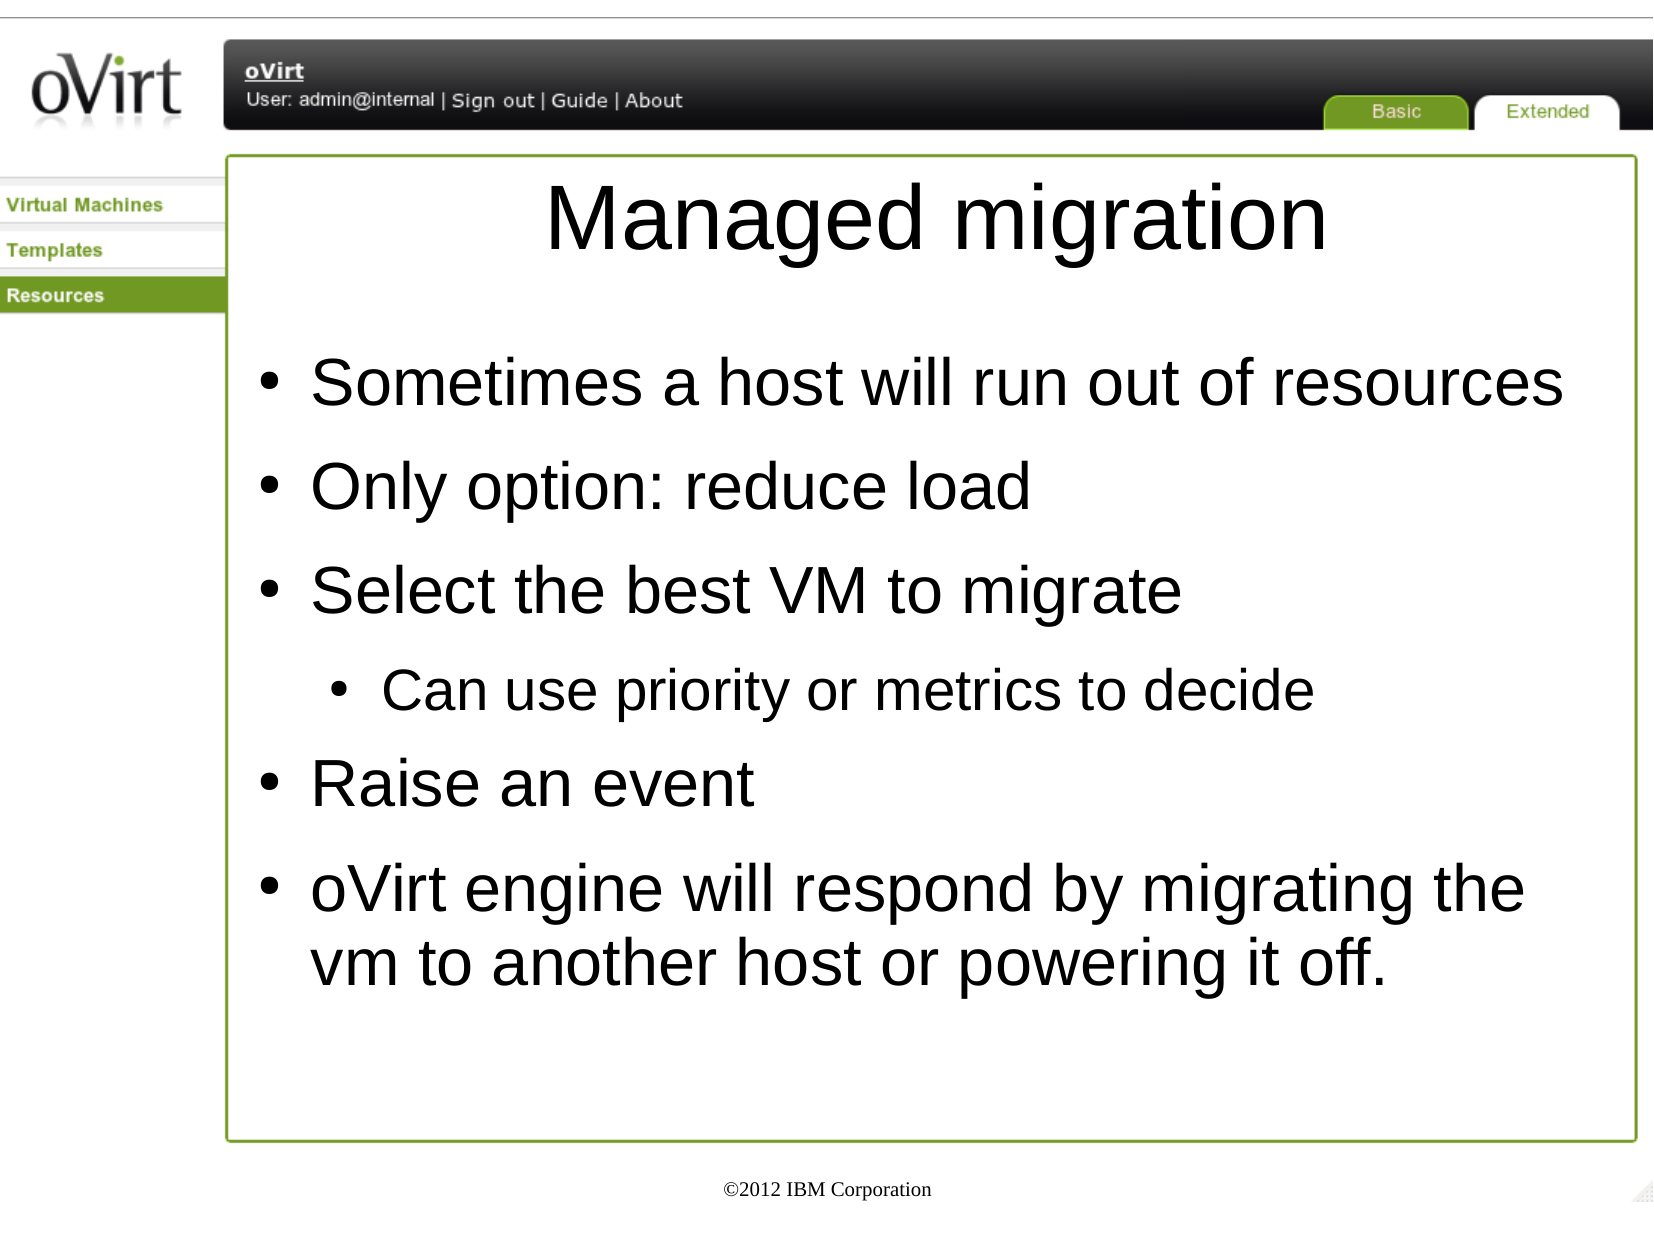

# Managed migration
Sometimes a host will run out of resources
Only option: reduce load
Select the best VM to migrate
Can use priority or metrics to decide
Raise an event
oVirt engine will respond by migrating the vm to another host or powering it off.